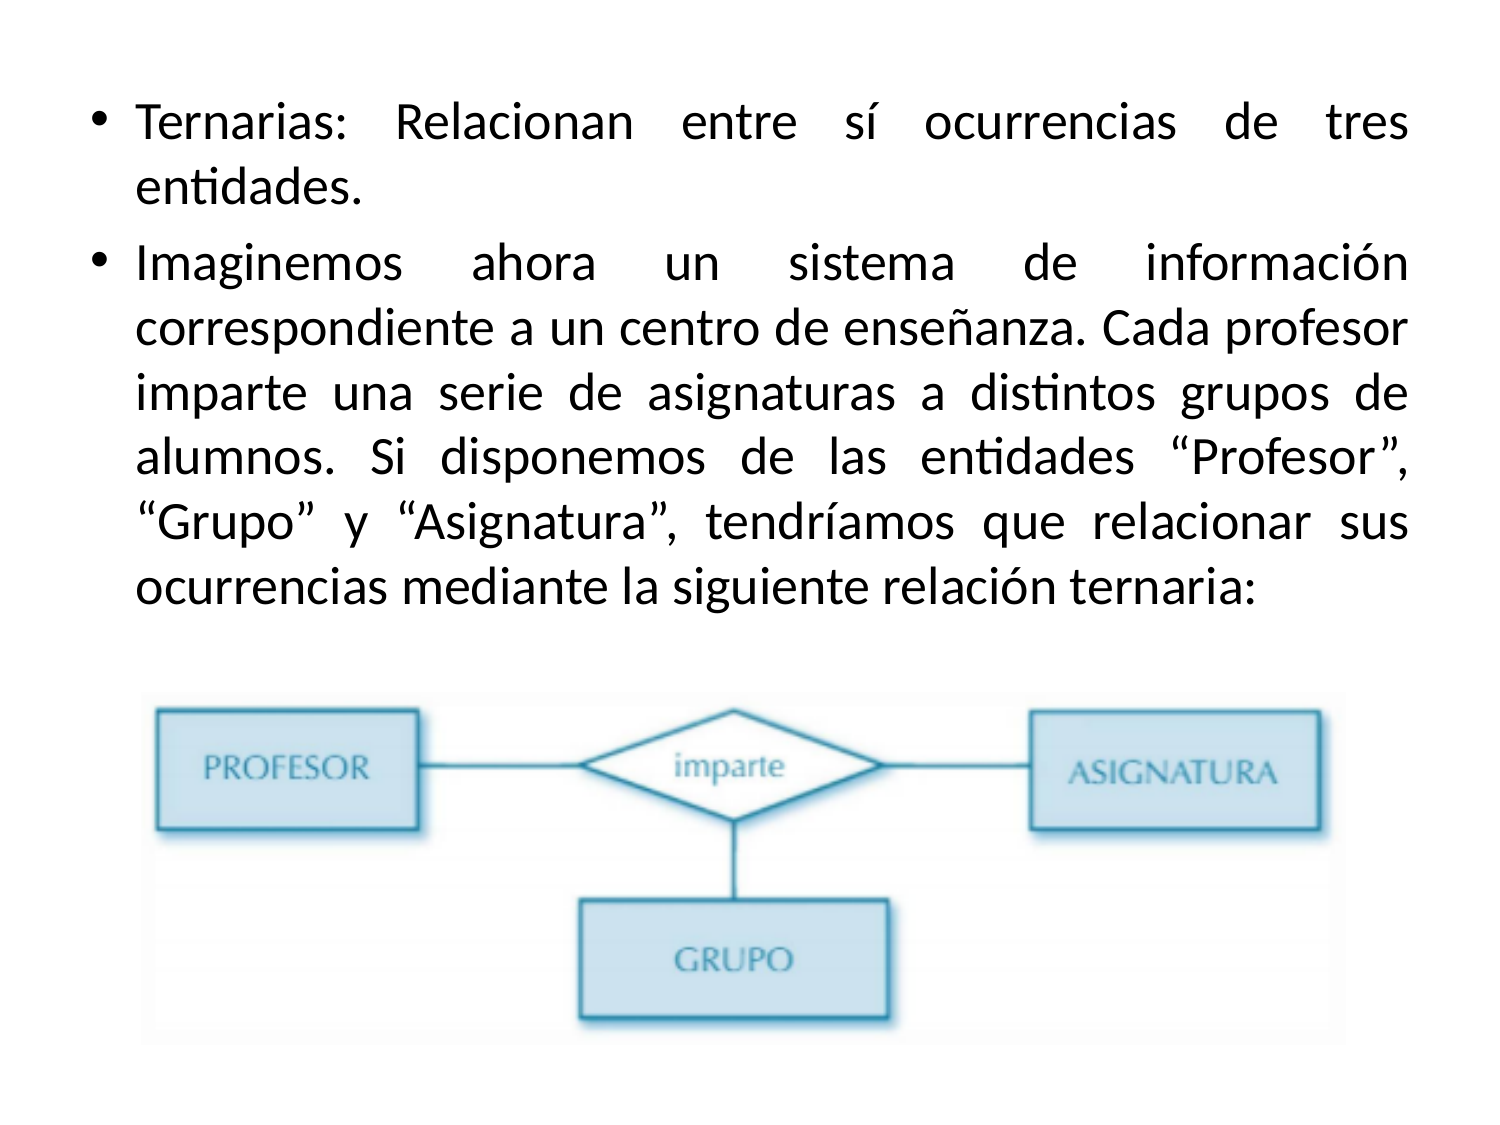

# Ternarias: Relacionan entre sí ocurrencias de tres entidades.
Imaginemos ahora un sistema de información correspondiente a un centro de enseñanza. Cada profesor imparte una serie de asignaturas a distintos grupos de alumnos. Si disponemos de las entidades “Profesor”, “Grupo” y “Asignatura”, tendríamos que relacionar sus ocurrencias mediante la siguiente relación ternaria: